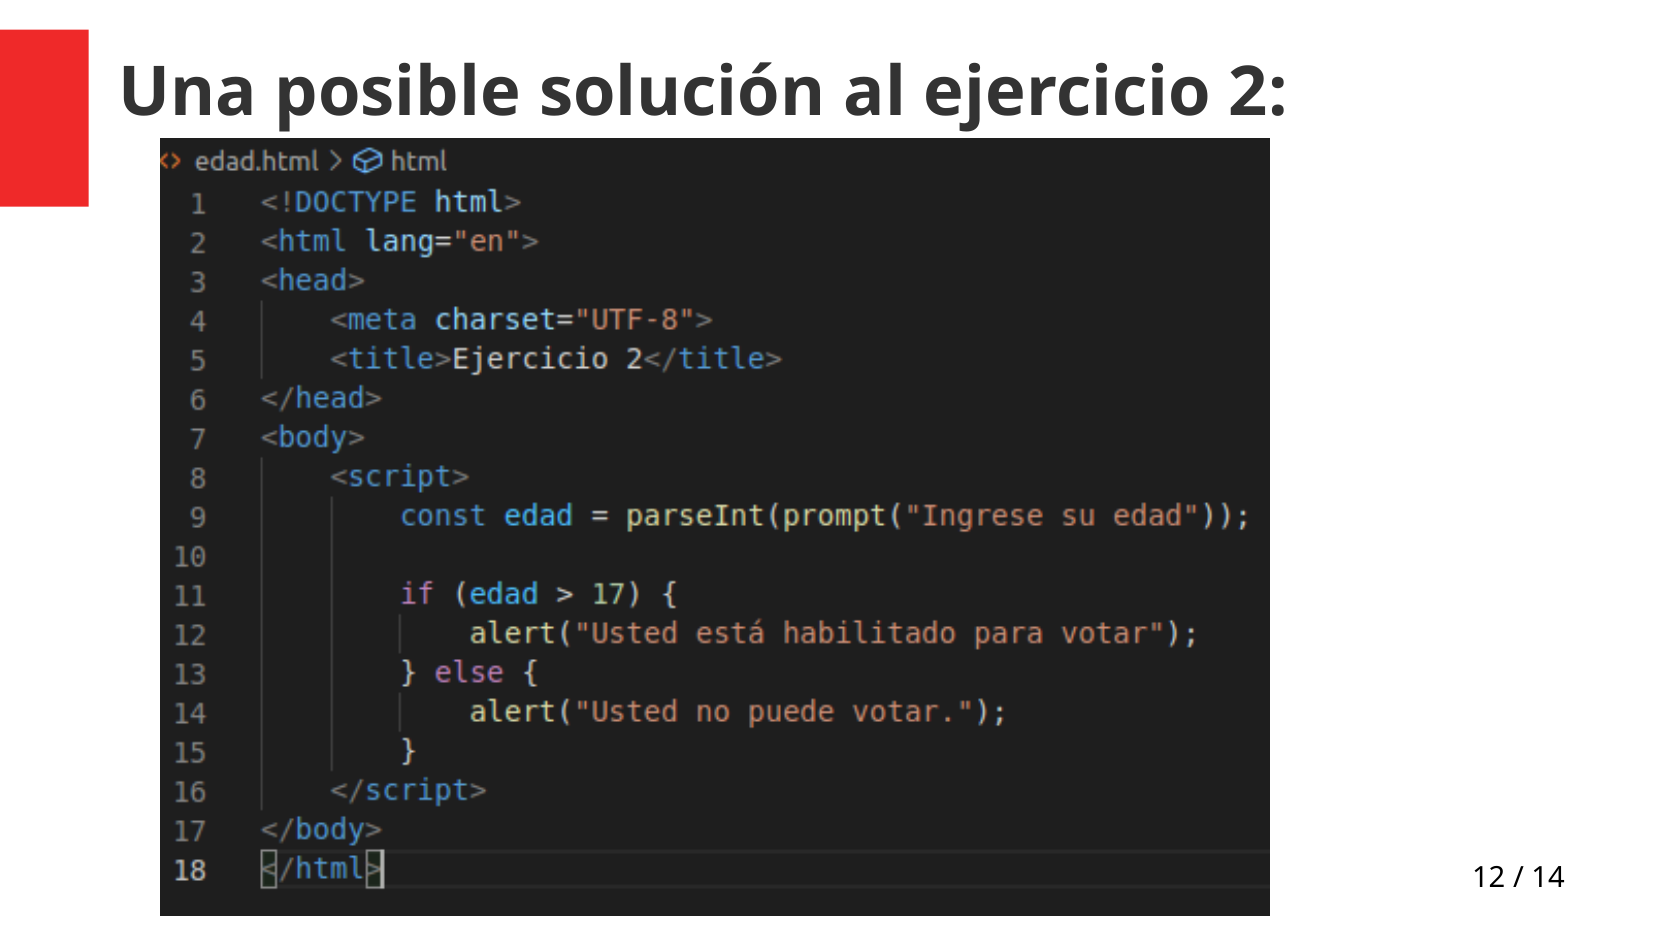

# Una posible solución al ejercicio 2:
12